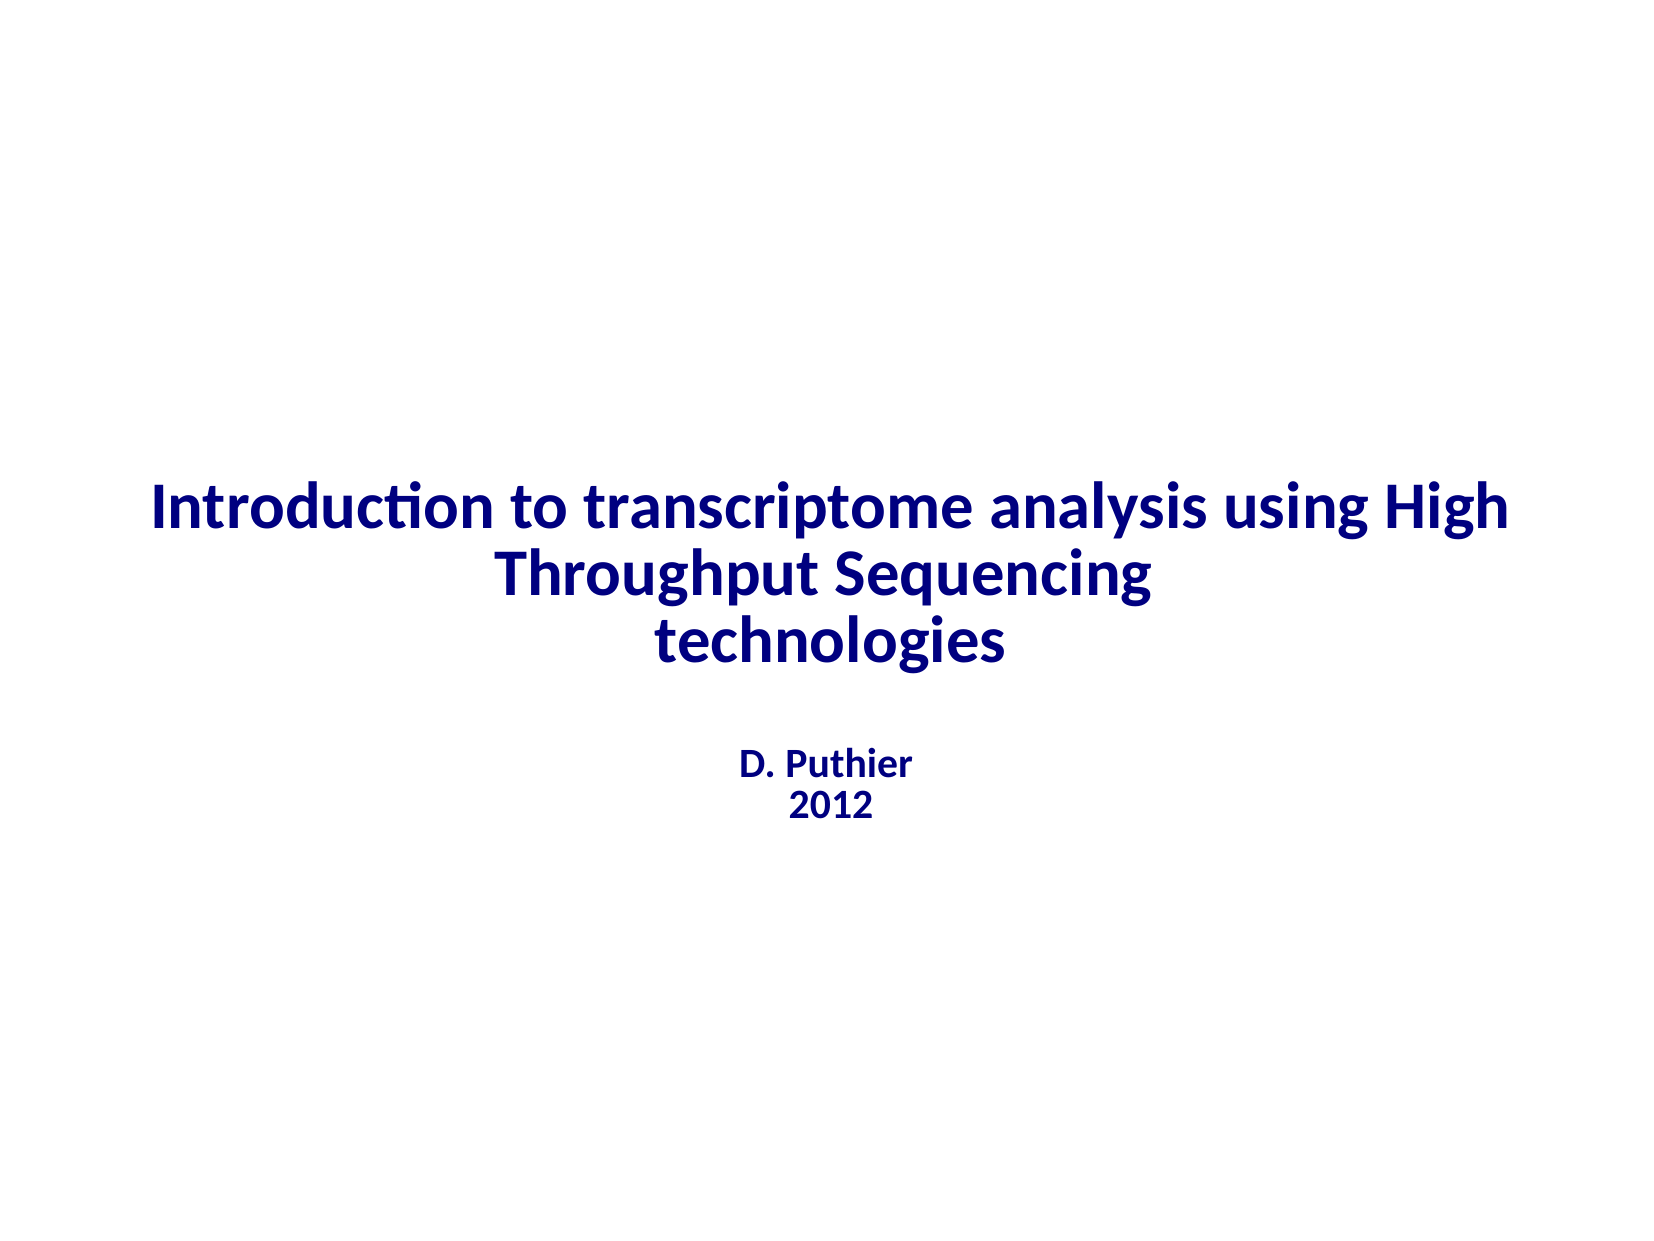

# Introduction to transcriptome analysis using High­Throughput Sequencing  technologies D. Puthier 2012